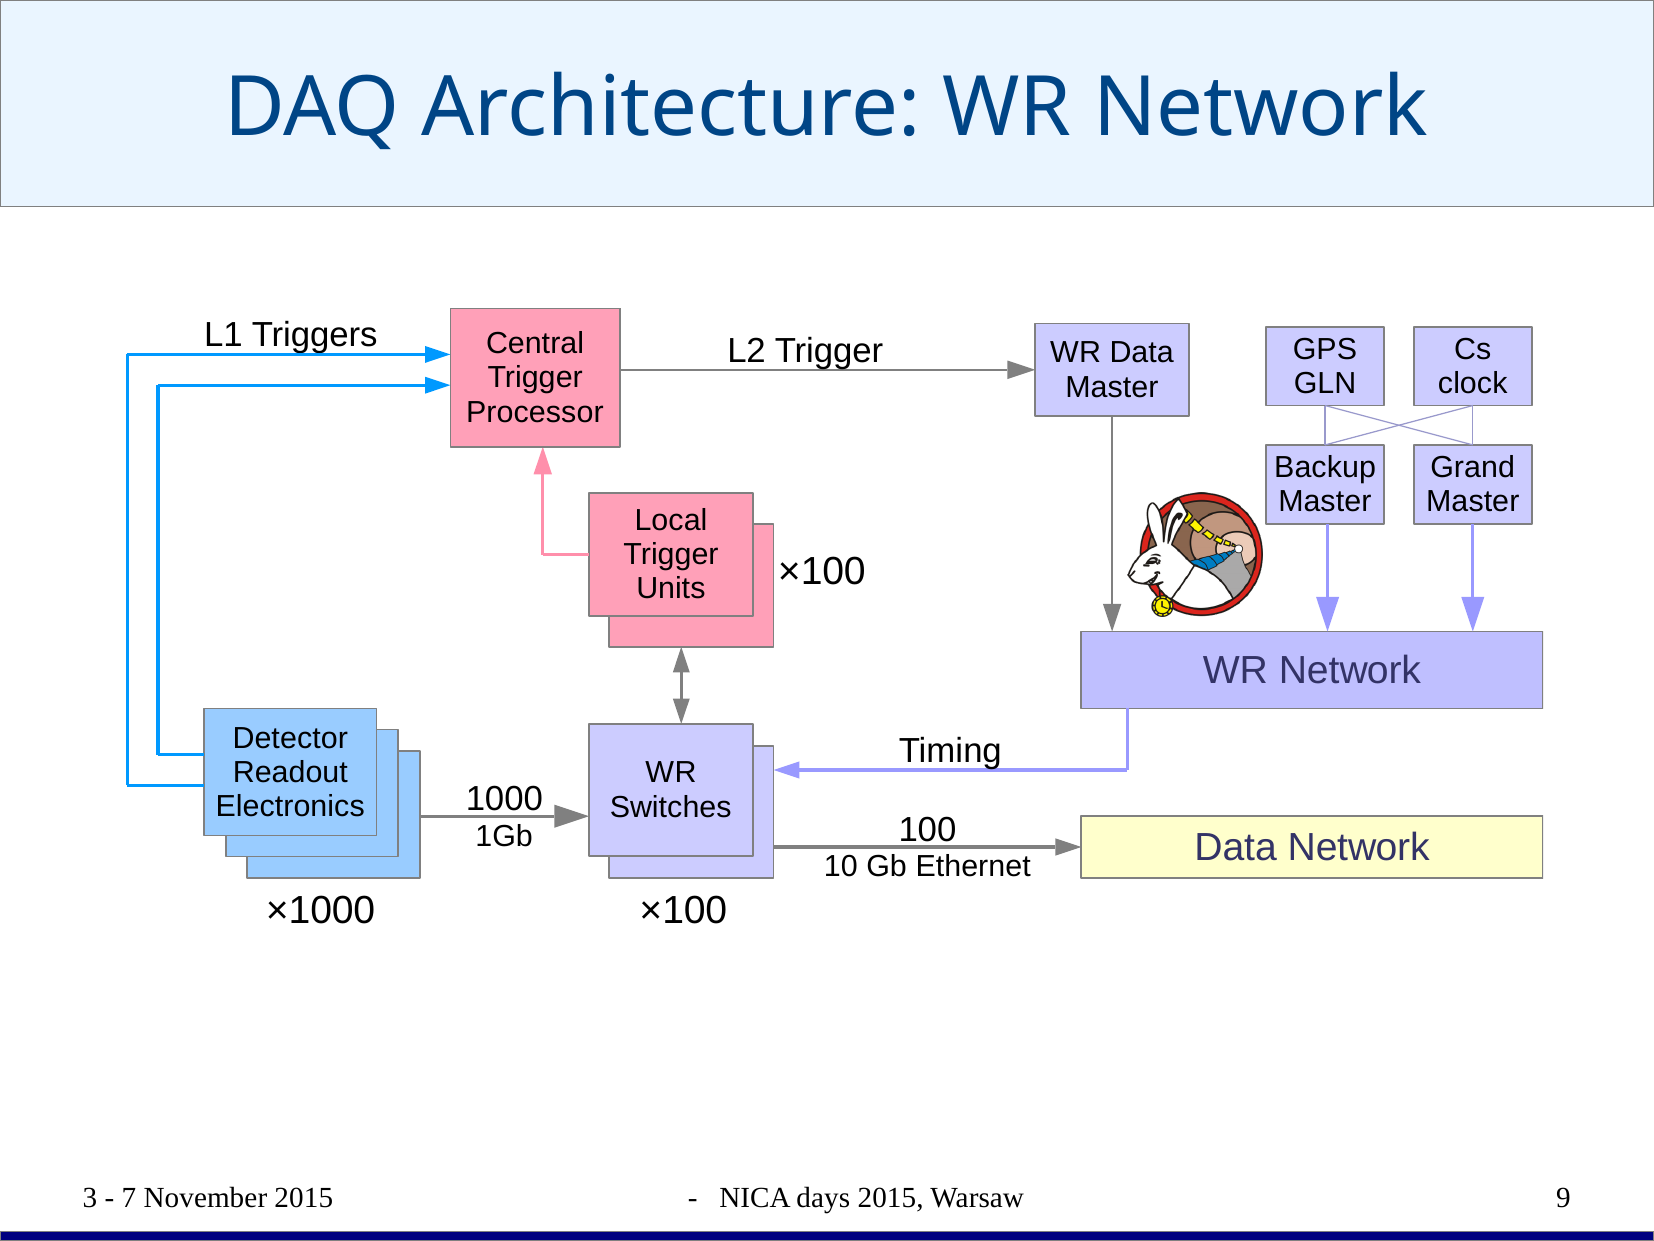

# DAQ Architecture: WR Network
3 - 7 November 2015
 - NICA days 2015, Warsaw
9